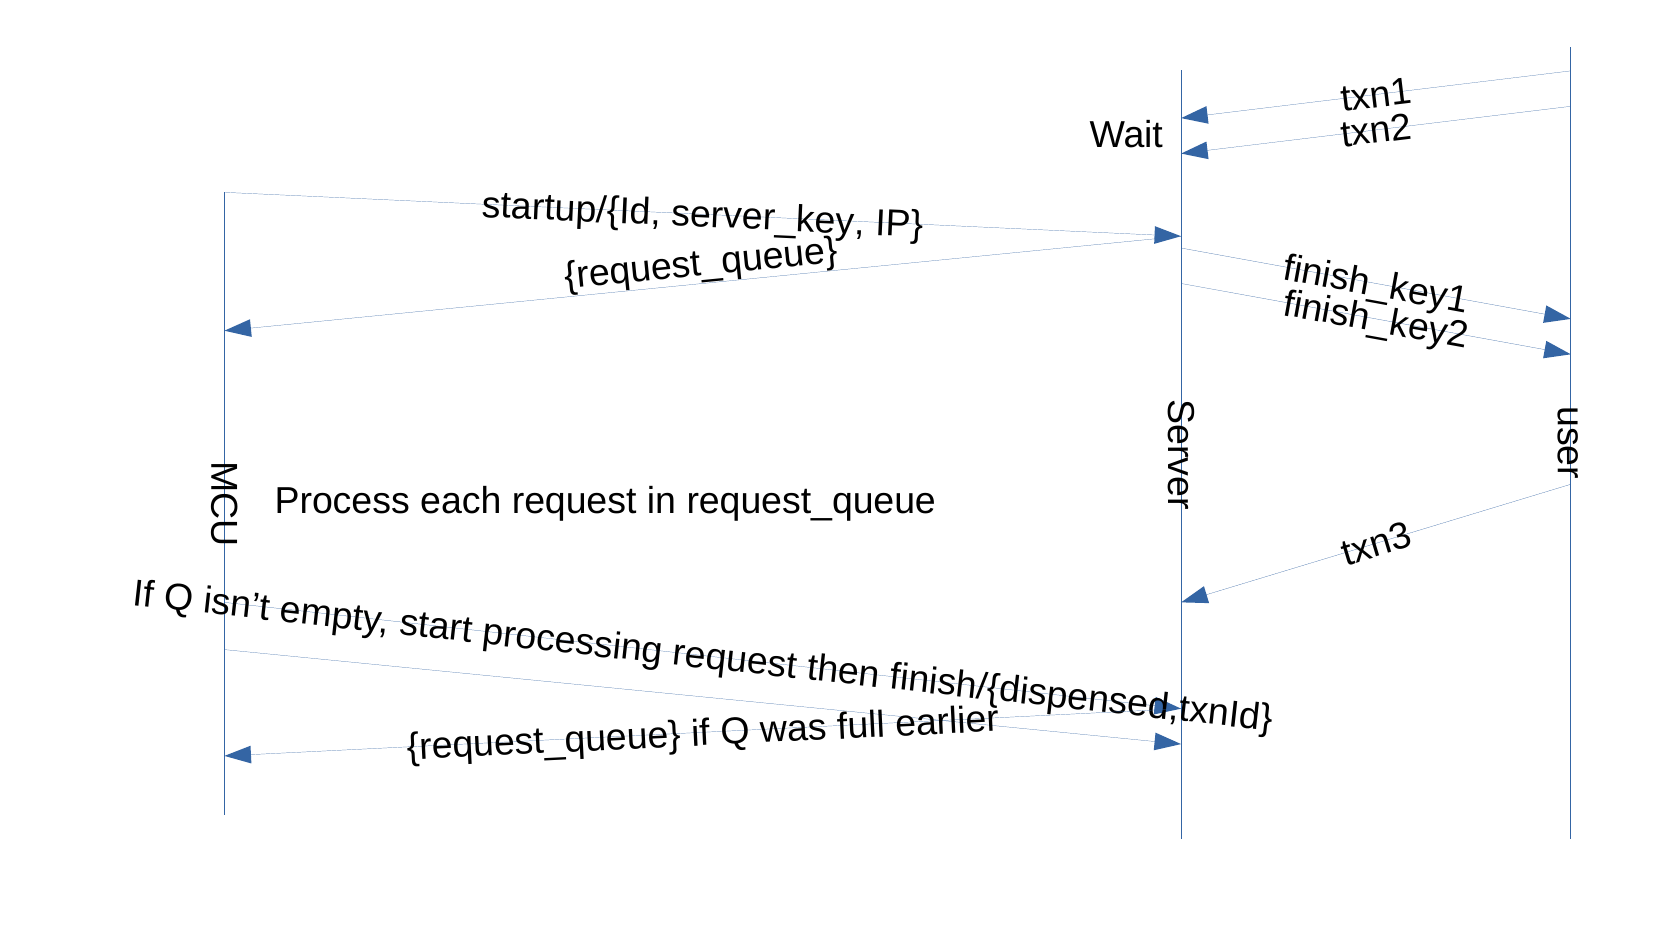

user
Server
txn1
Wait
txn2
MCU
startup/{Id, server_key, IP}
{request_queue}
finish_key1
finish_key2
Process each request in request_queue
txn3
If Q isn’t empty, start processing request then finish/{dispensed,txnId}
{request_queue} if Q was full earlier